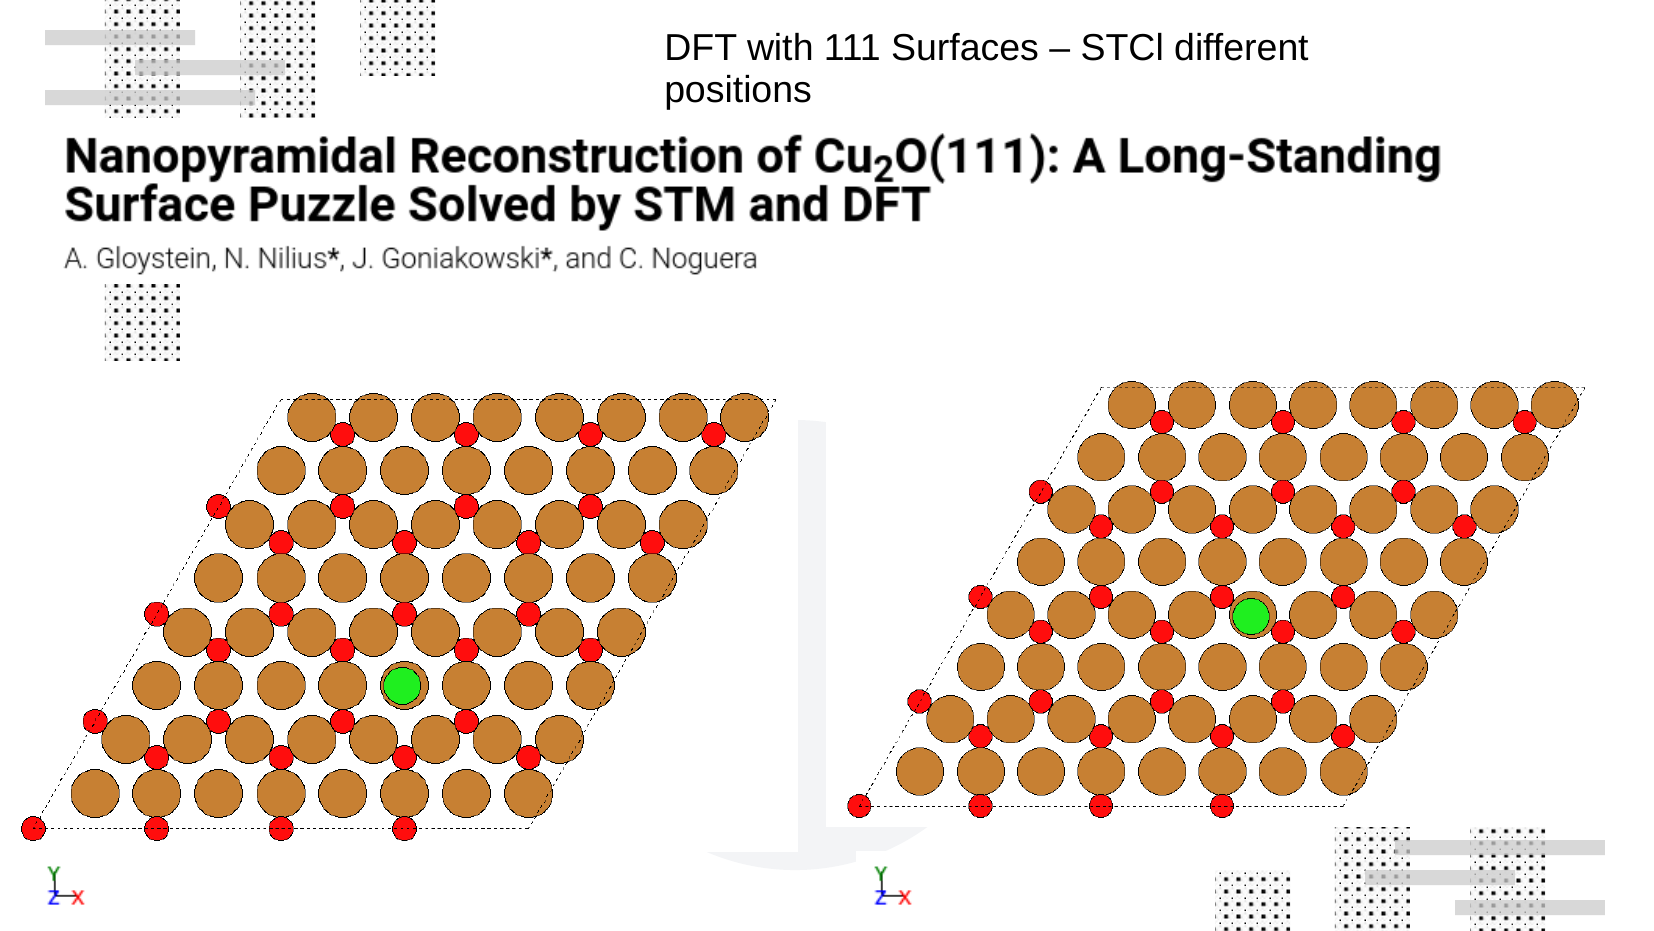

DFT with 111 Surfaces – STCl different positions